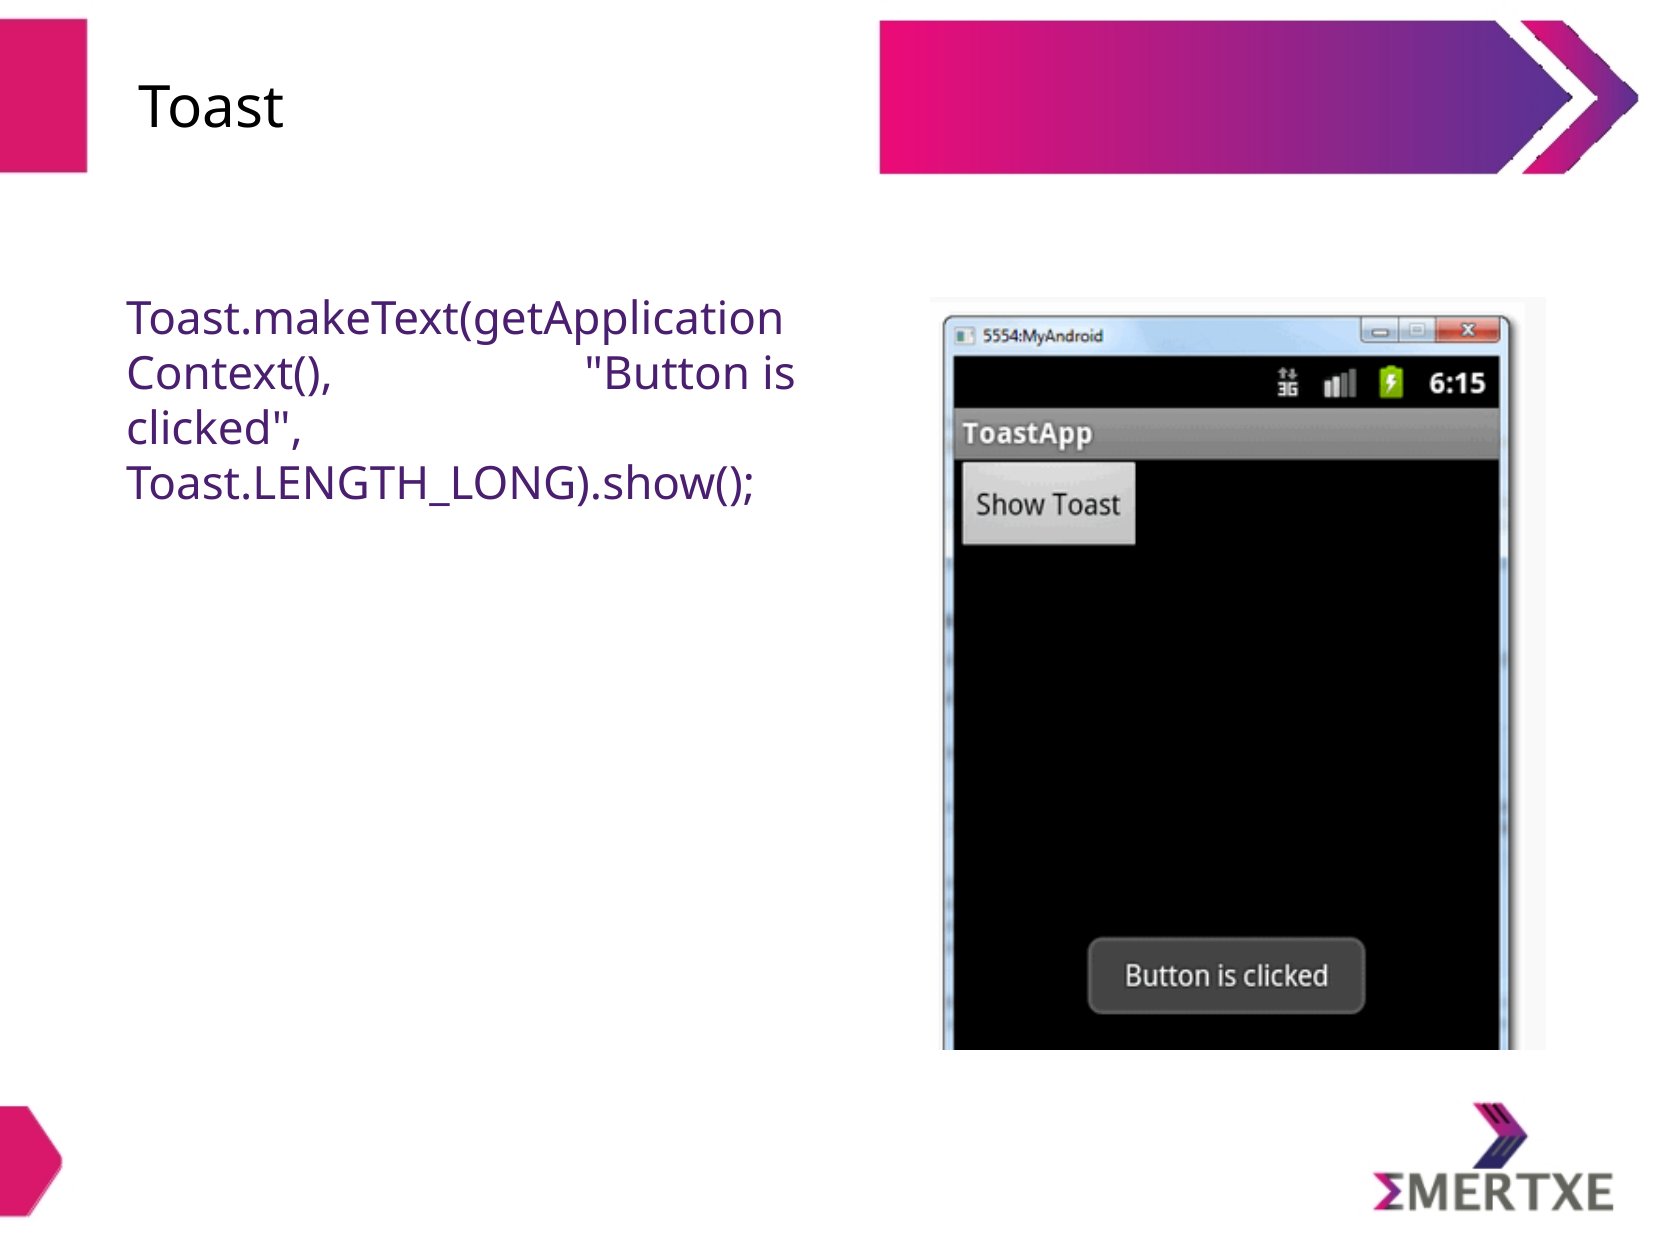

# Toast
Toast.makeText(getApplicationContext(), "Button is clicked", Toast.LENGTH_LONG).show();